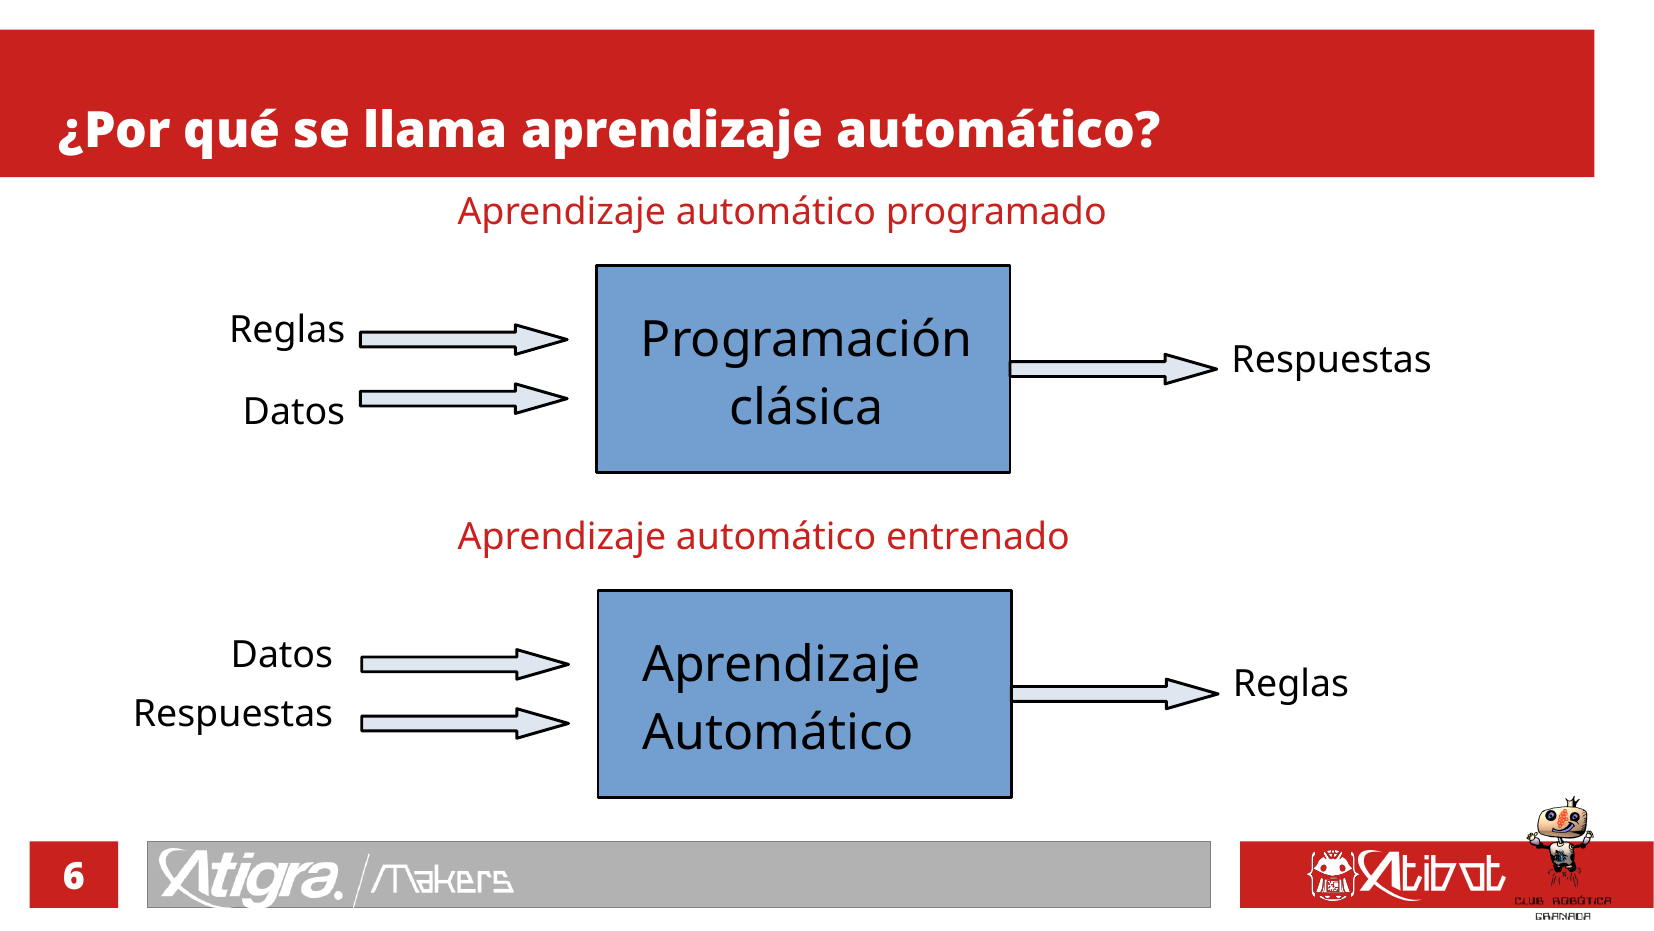

# ¿Por qué se llama aprendizaje automático?
Aprendizaje automático programado
Reglas
Programación
clásica
Respuestas
Datos
Aprendizaje automático entrenado
Datos
Aprendizaje
Automático
Reglas
Respuestas
6